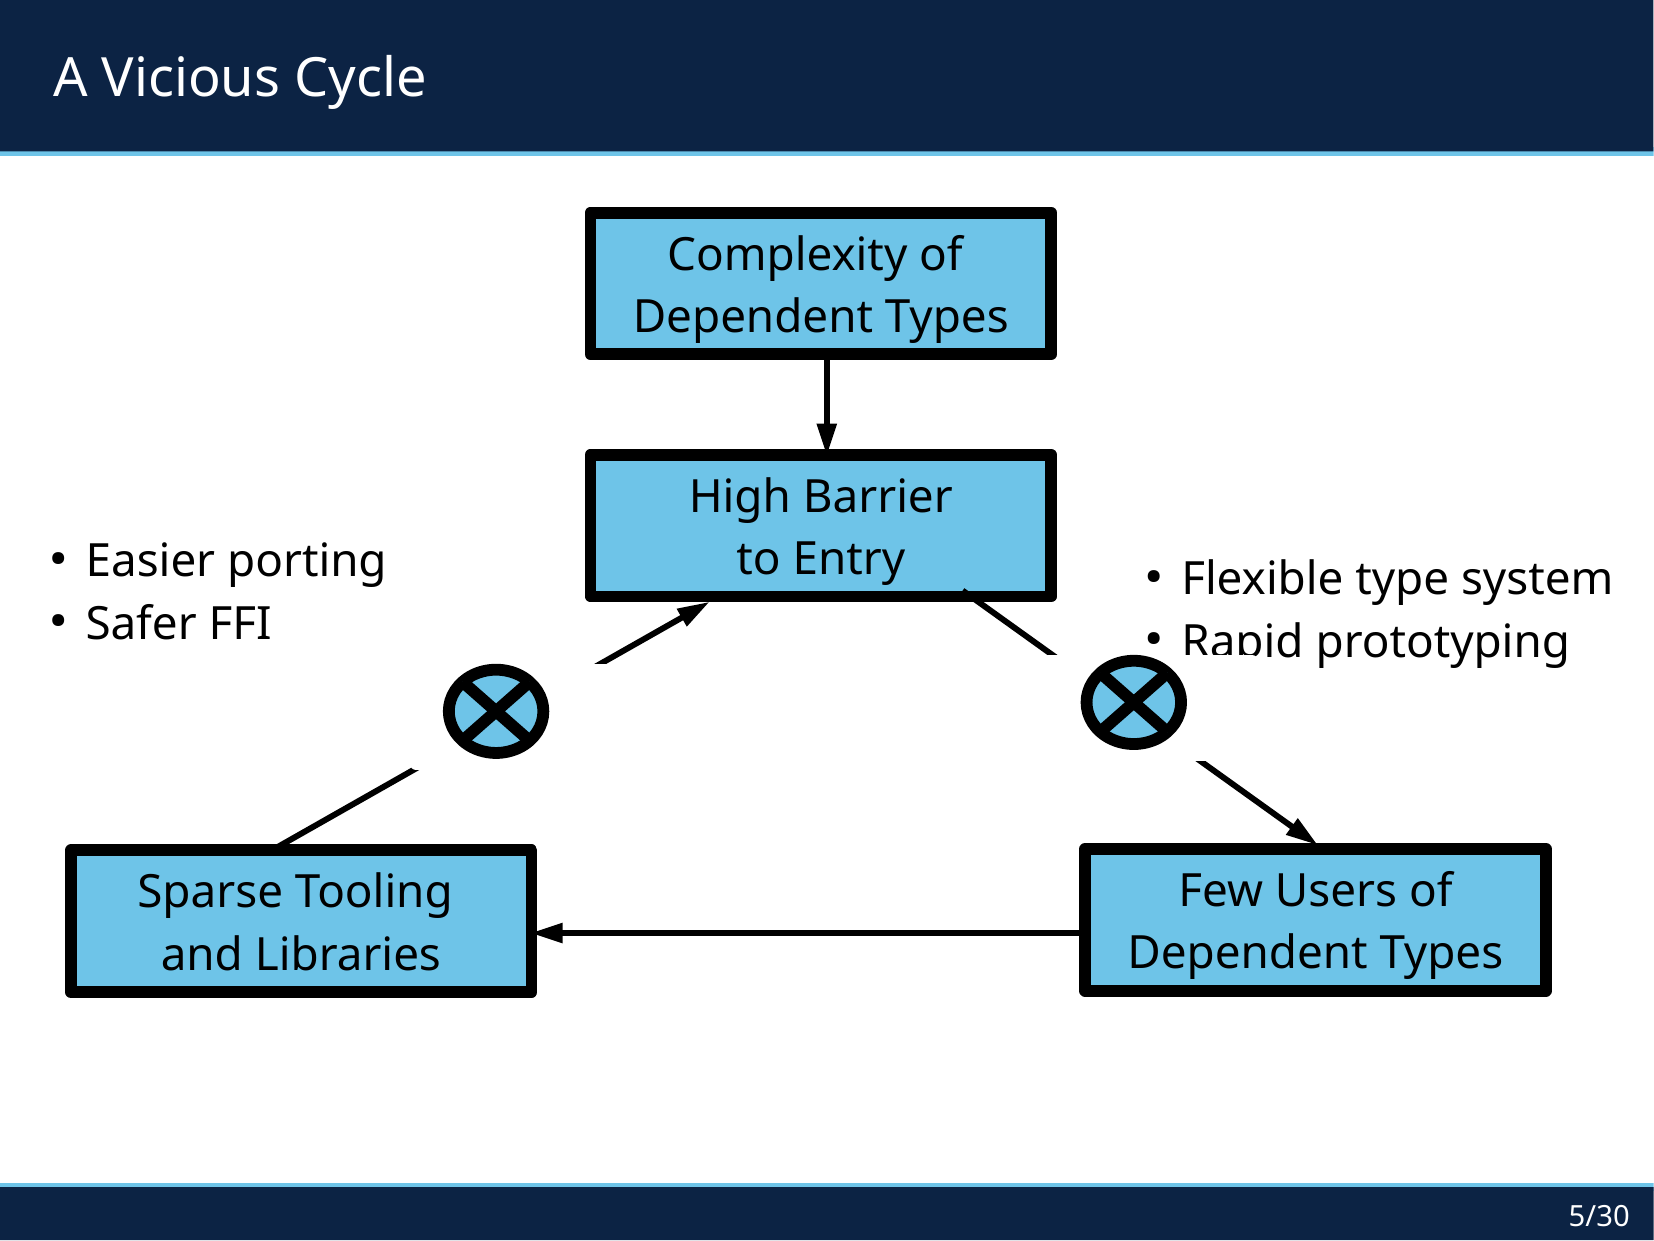

# A Vicious Cycle
Complexity of
Dependent Types
High Barrier
to Entry
Easier porting
Safer FFI
Flexible type system
Rapid prototyping
Few Users of
Dependent Types
Sparse Tooling
and Libraries
5